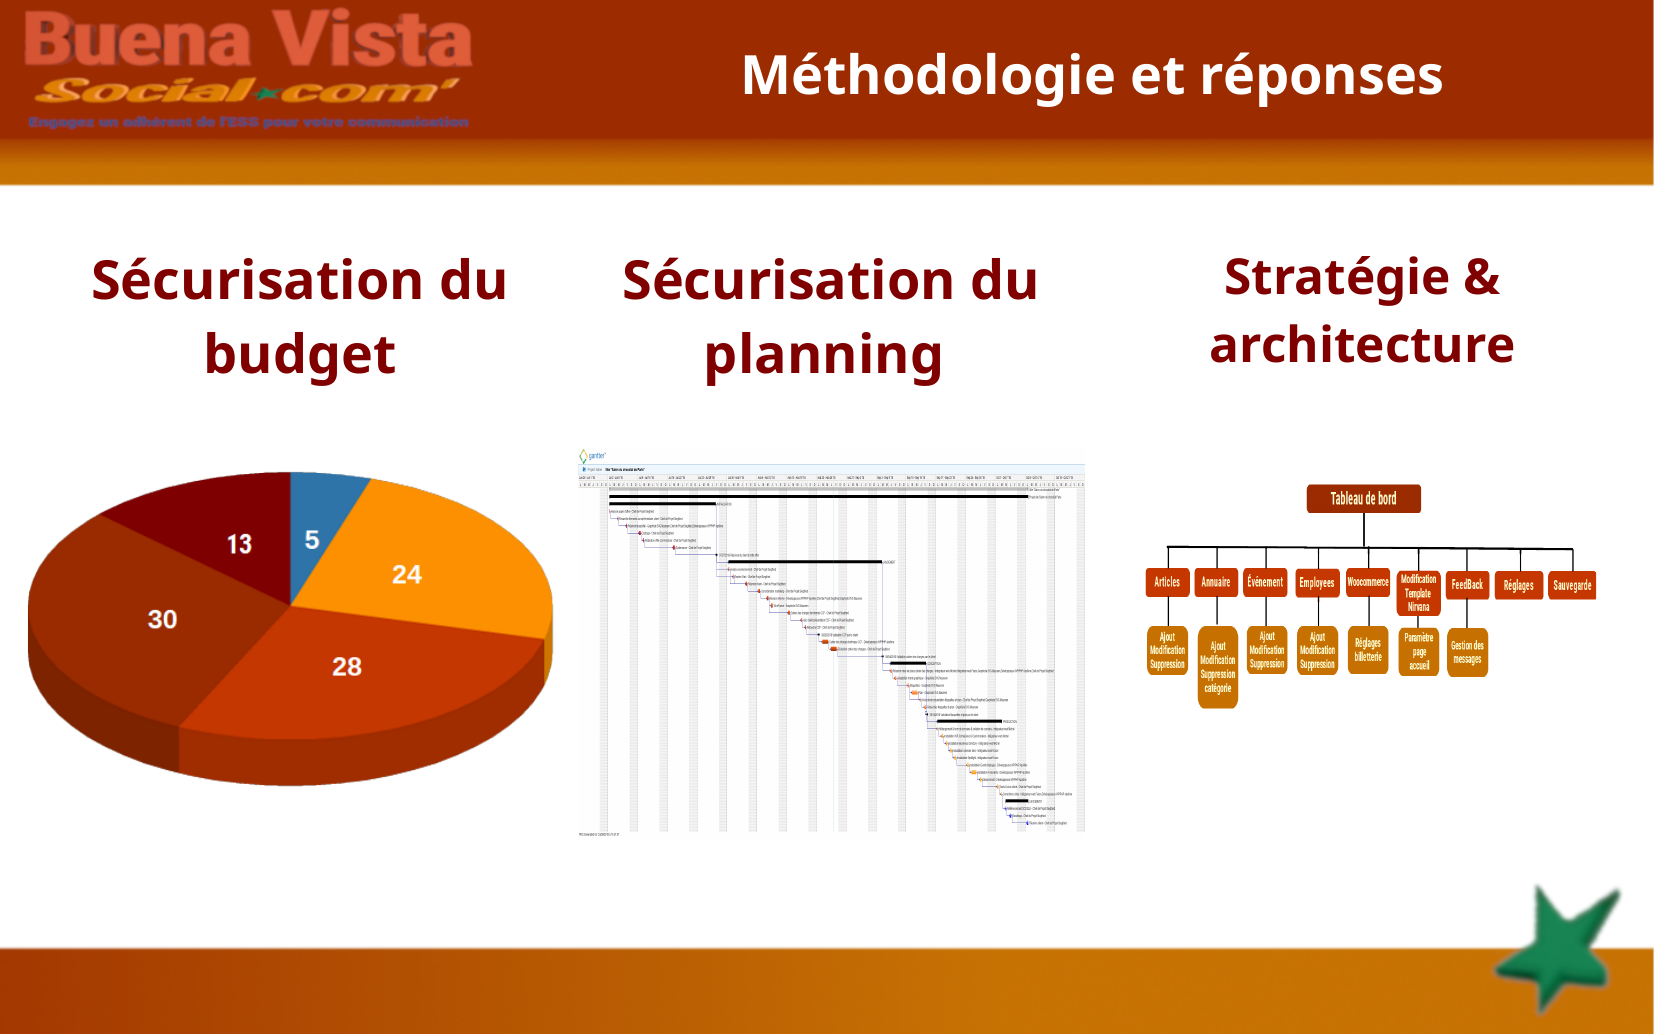

# Méthodologie et réponses
Sécurisation du budget
Sécurisation du planning
Stratégie & architecture